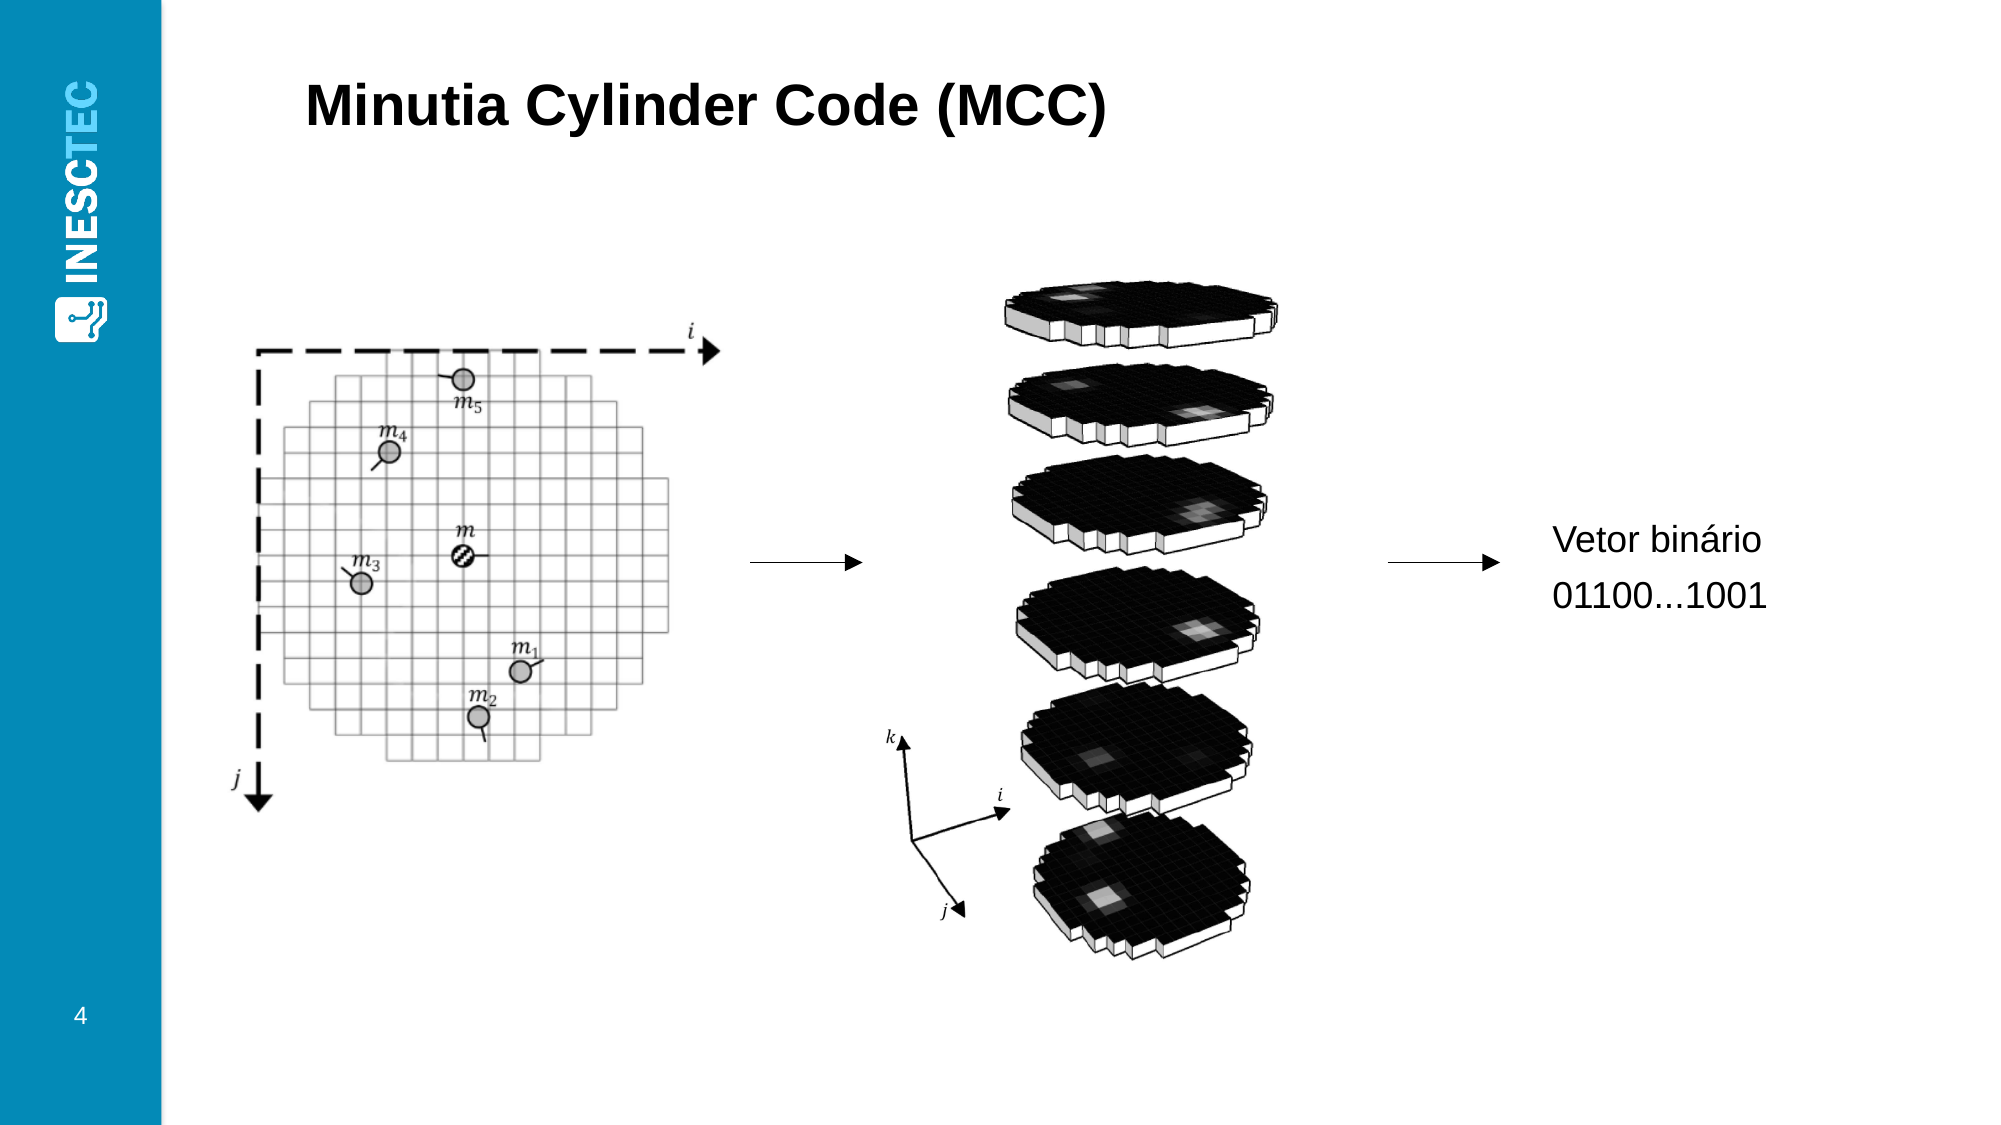

Minutia Cylinder Code (MCC)
Vetor binário
01100...1001